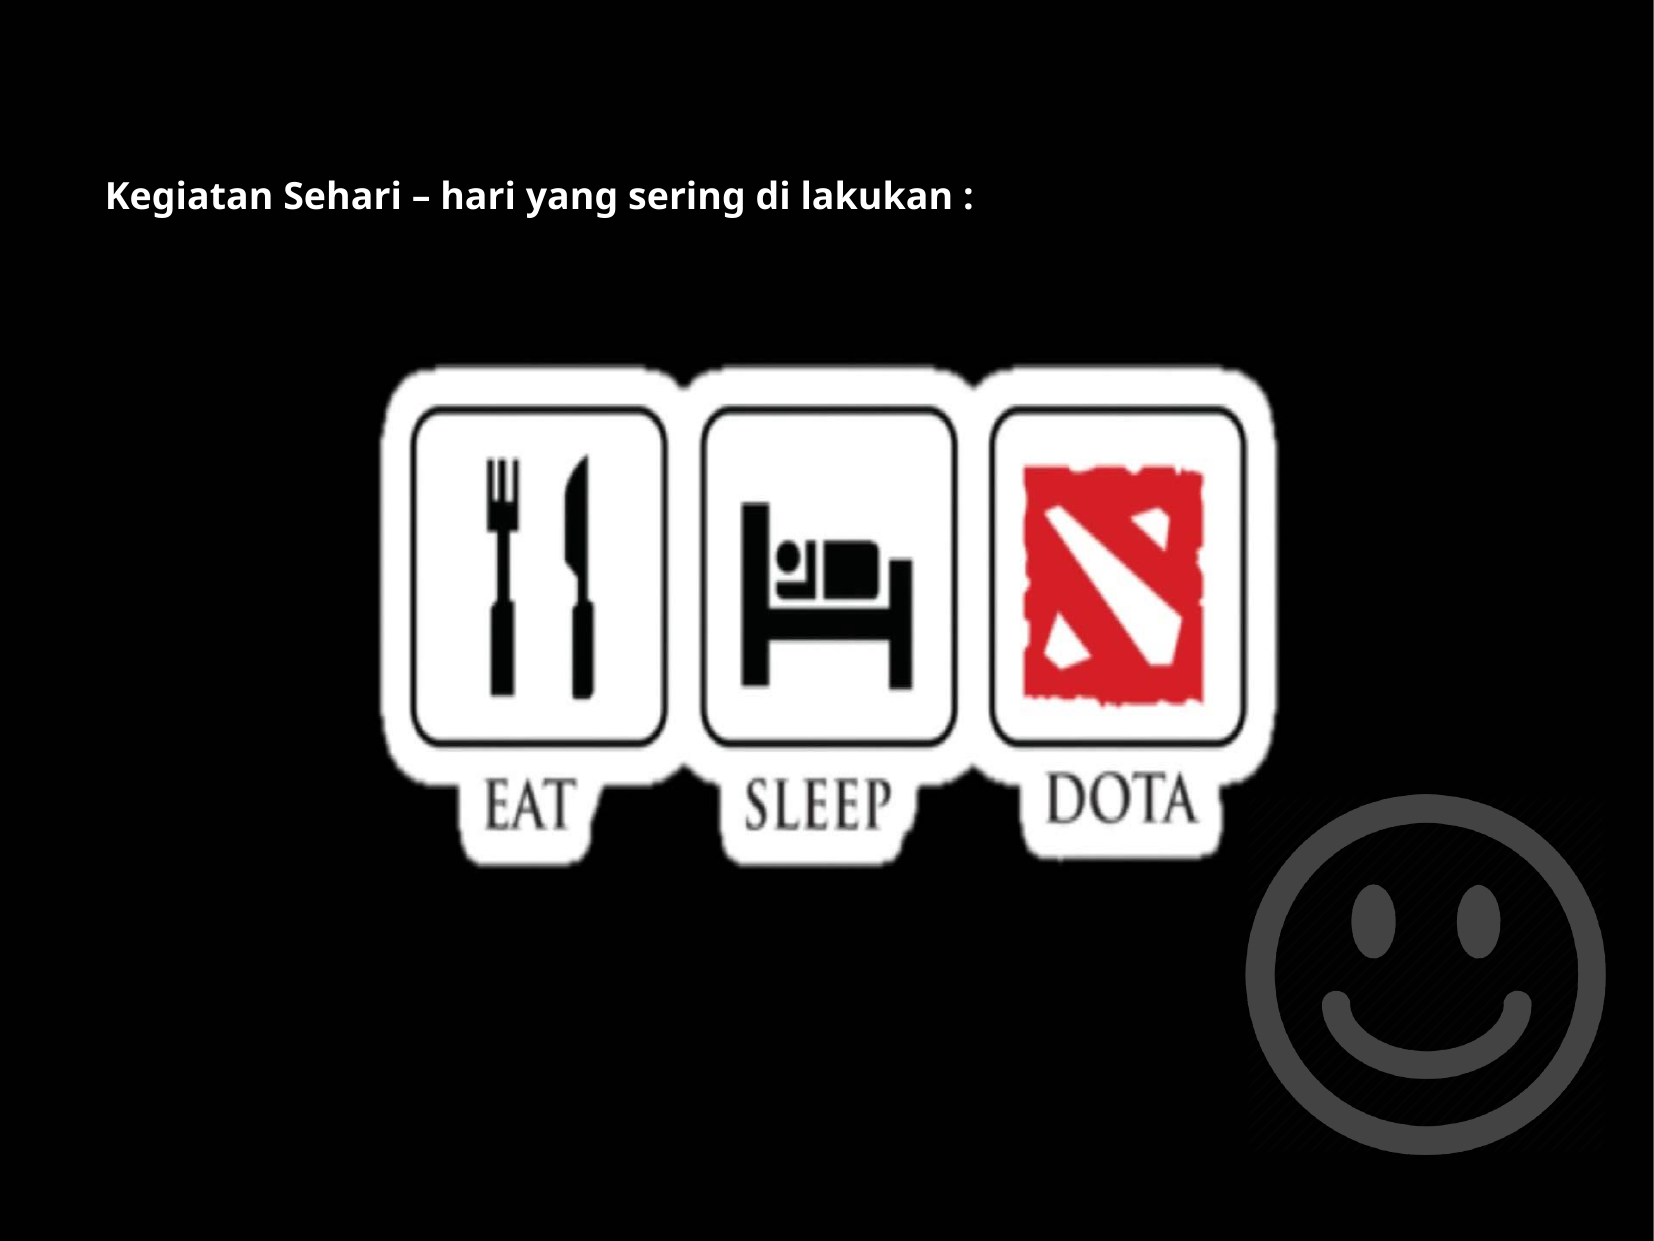

Kegiatan Sehari – hari yang sering di lakukan :